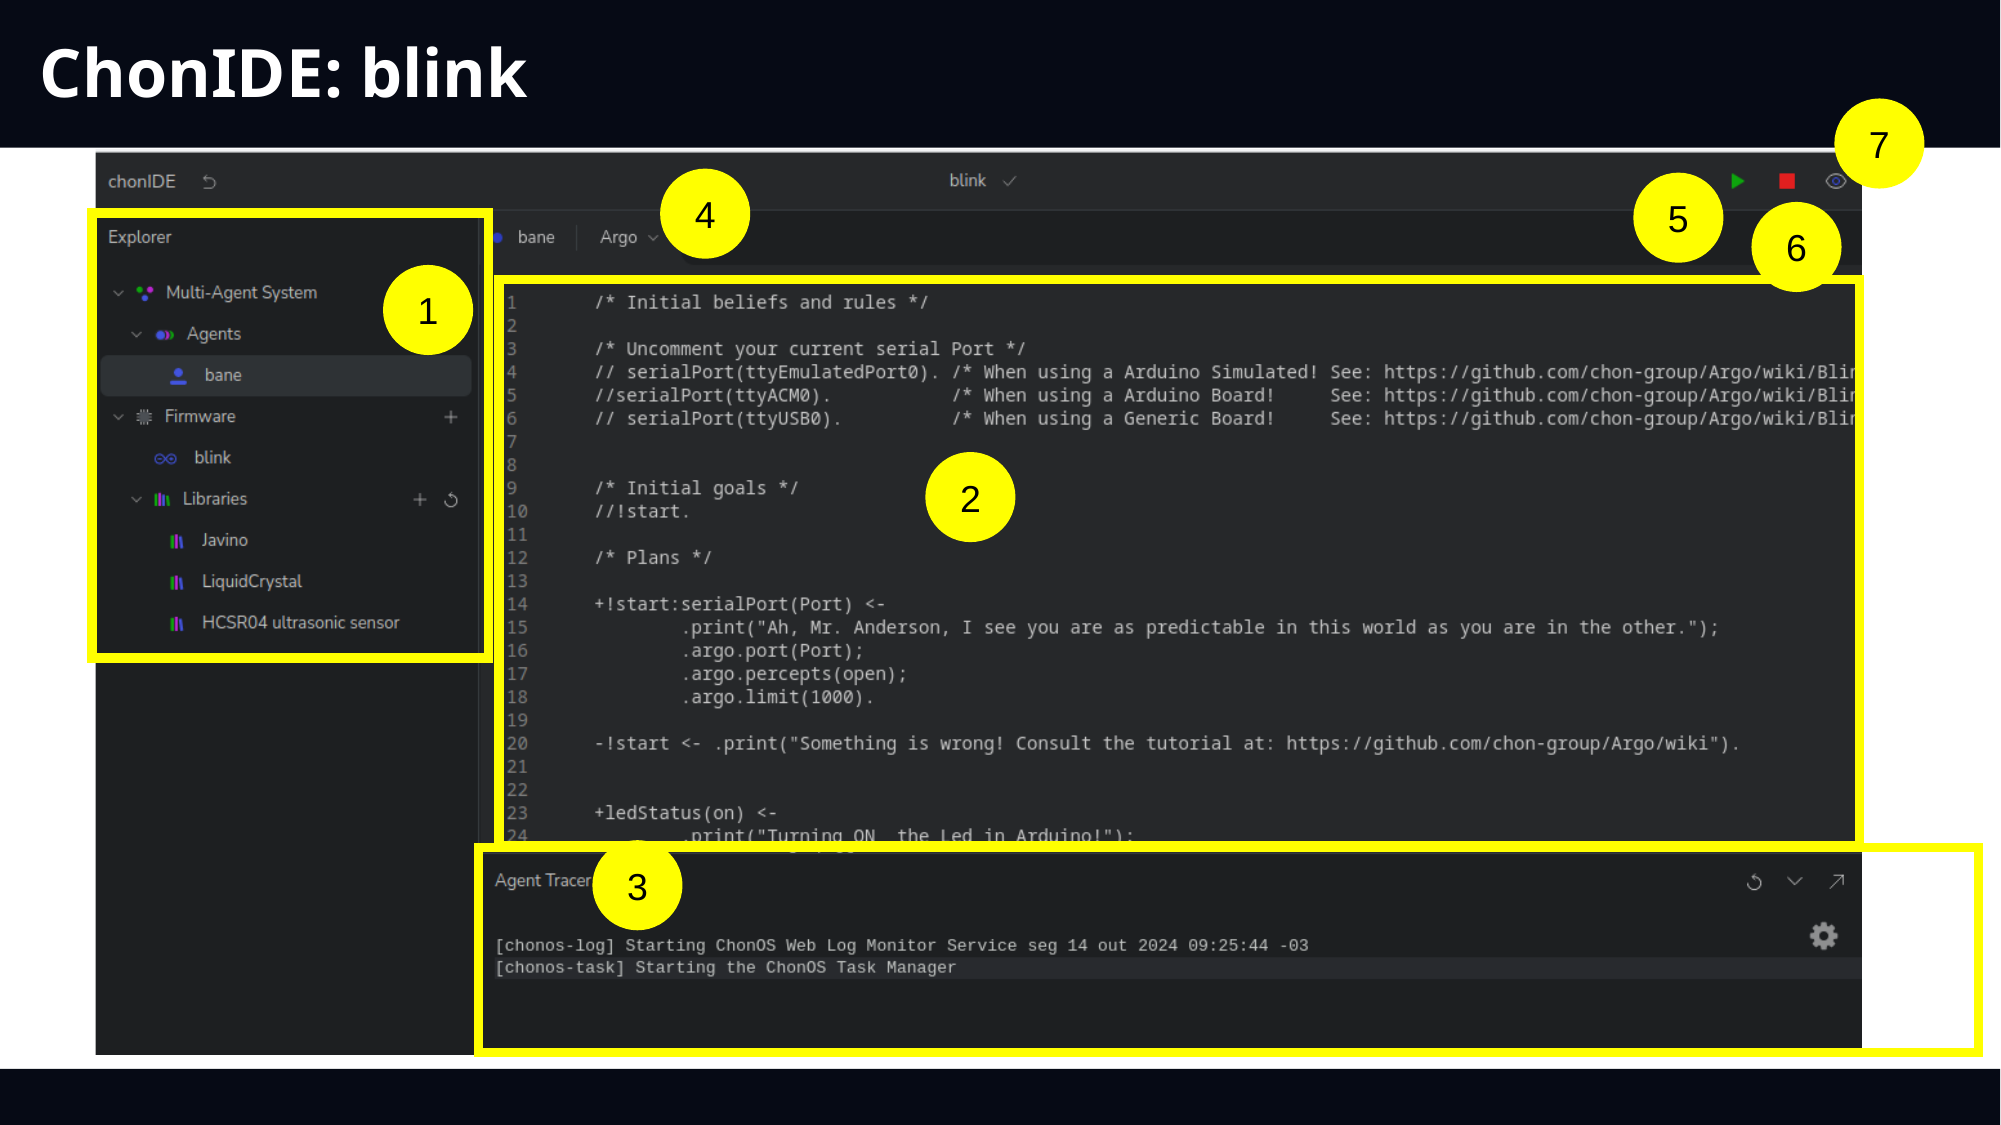

ChonIDE: blink
7
4
5
6
1
2
3